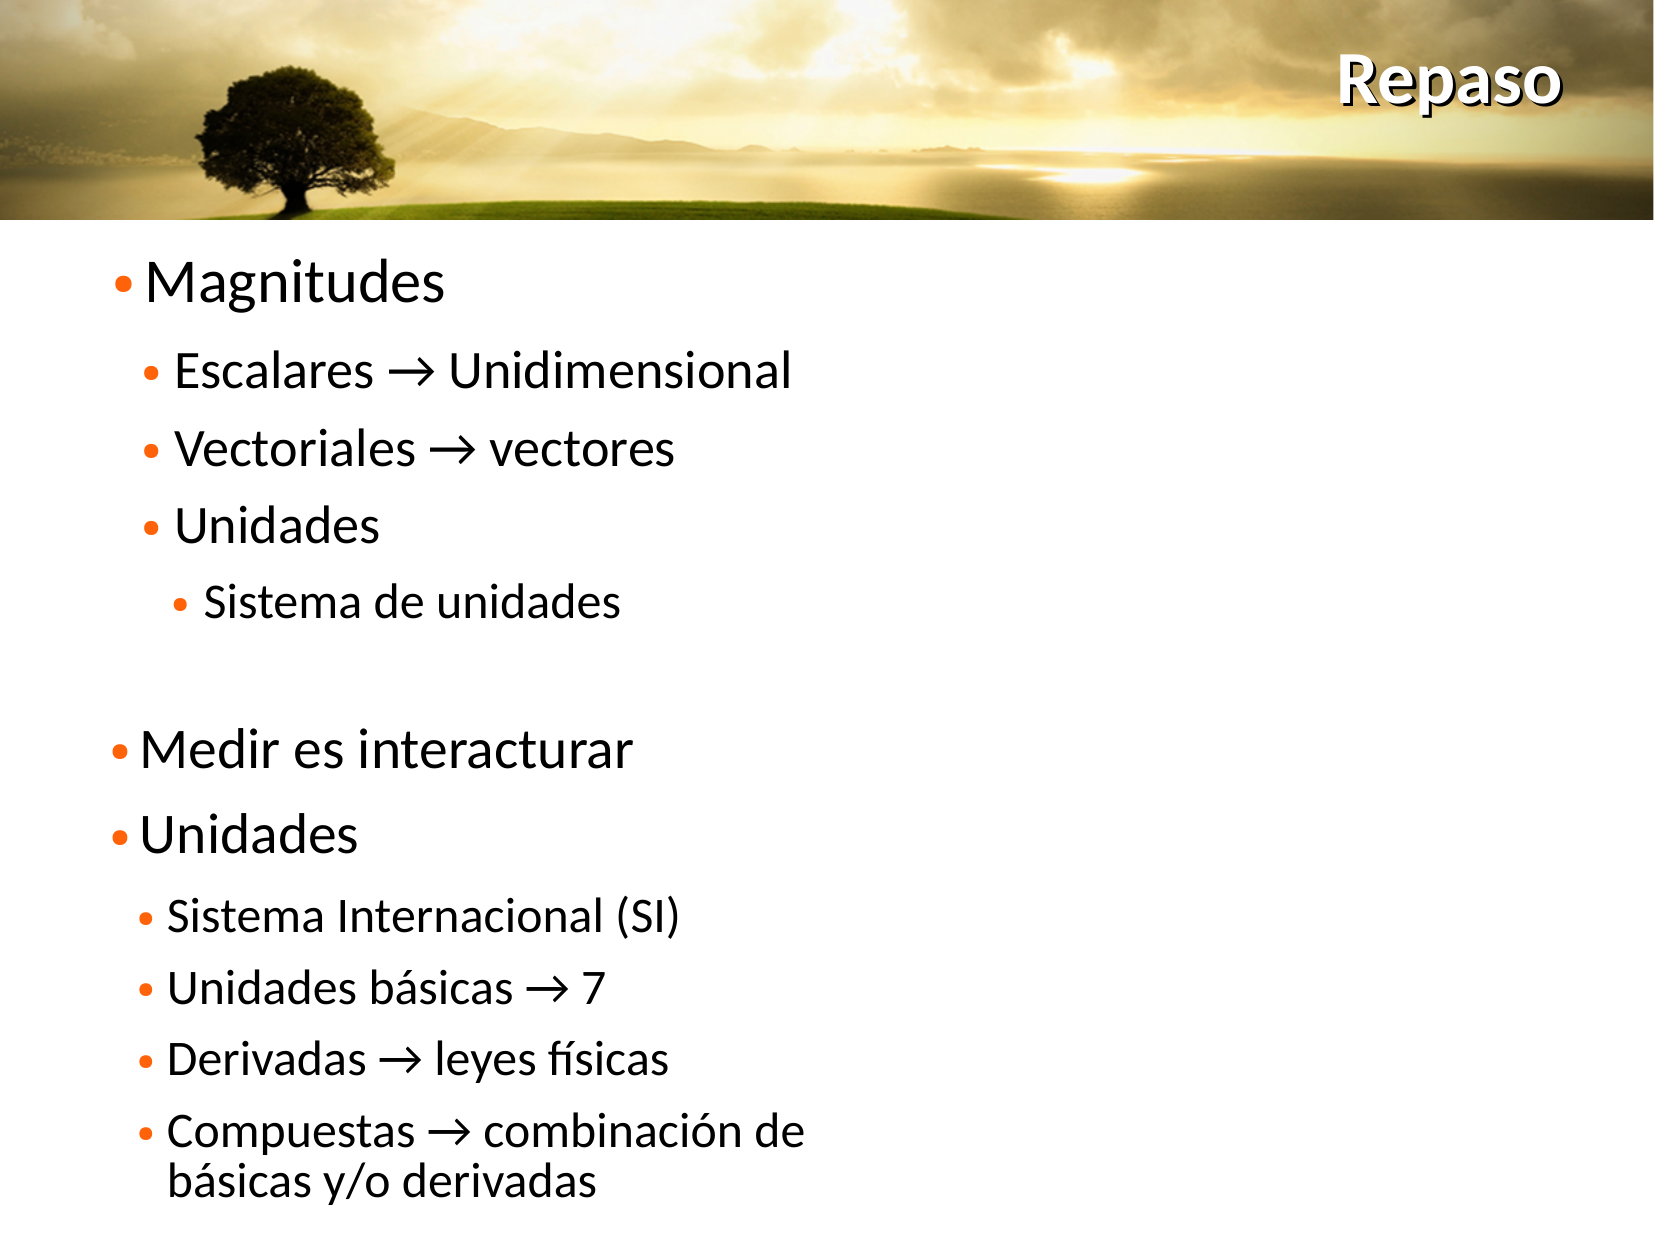

# Repaso
Magnitudes
Escalares → Unidimensional
Vectoriales → vectores
Unidades
Sistema de unidades
Medir es interacturar
Unidades
Sistema Internacional (SI)
Unidades básicas → 7
Derivadas → leyes físicas
Compuestas → combinación de básicas y/o derivadas